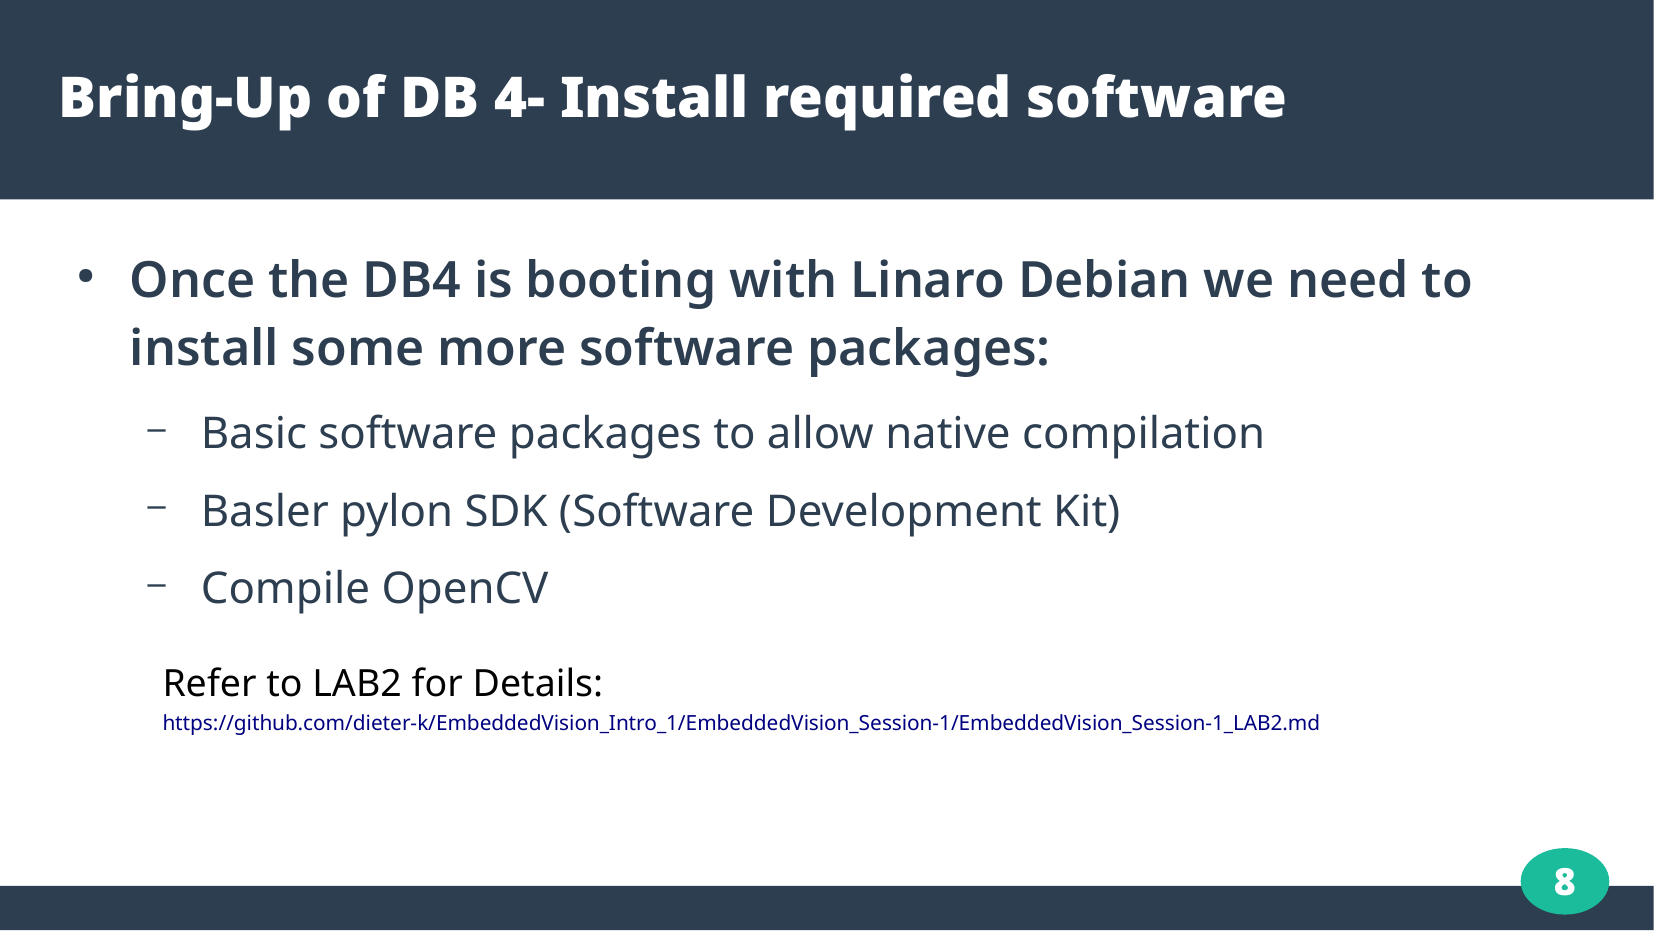

# Bring-Up of DB 4- Install required software
Once the DB4 is booting with Linaro Debian we need to install some more software packages:
Basic software packages to allow native compilation
Basler pylon SDK (Software Development Kit)
Compile OpenCV
Refer to LAB2 for Details:
https://github.com/dieter-k/EmbeddedVision_Intro_1/EmbeddedVision_Session-1/EmbeddedVision_Session-1_LAB2.md
8